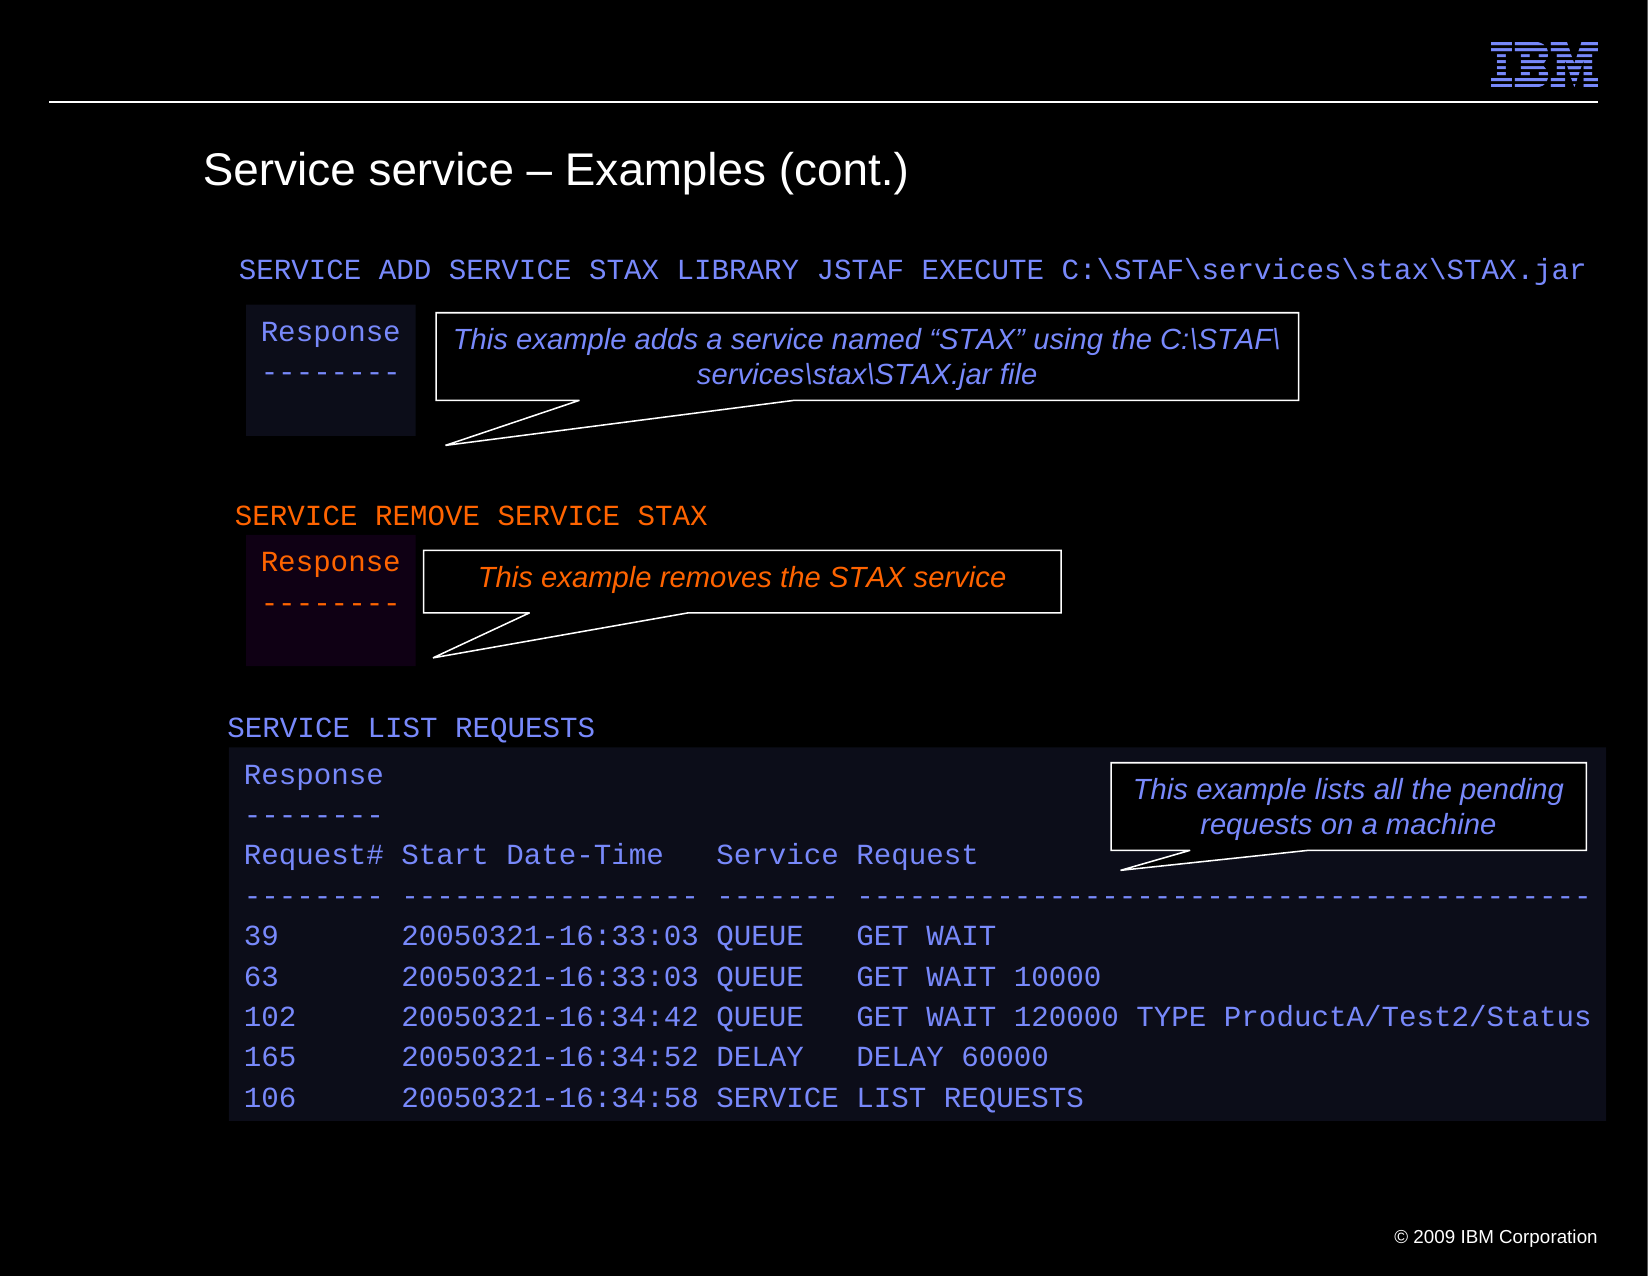

# Service service – Examples (cont.)
SERVICE ADD SERVICE STAX LIBRARY JSTAF EXECUTE C:\STAF\services\stax\STAX.jar
Response
--------
This example adds a service named “STAX” using the C:\STAF\services\stax\STAX.jar file
SERVICE REMOVE SERVICE STAX
Response
--------
This example removes the STAX service
SERVICE LIST REQUESTS
Response
--------
Request# Start Date-Time Service Request
-------- ----------------- ------- ------------------------------------------
39 20050321-16:33:03 QUEUE GET WAIT
63 20050321-16:33:03 QUEUE GET WAIT 10000
102 20050321-16:34:42 QUEUE GET WAIT 120000 TYPE ProductA/Test2/Status
165 20050321-16:34:52 DELAY DELAY 60000
106 20050321-16:34:58 SERVICE LIST REQUESTS
This example lists all the pending requests on a machine